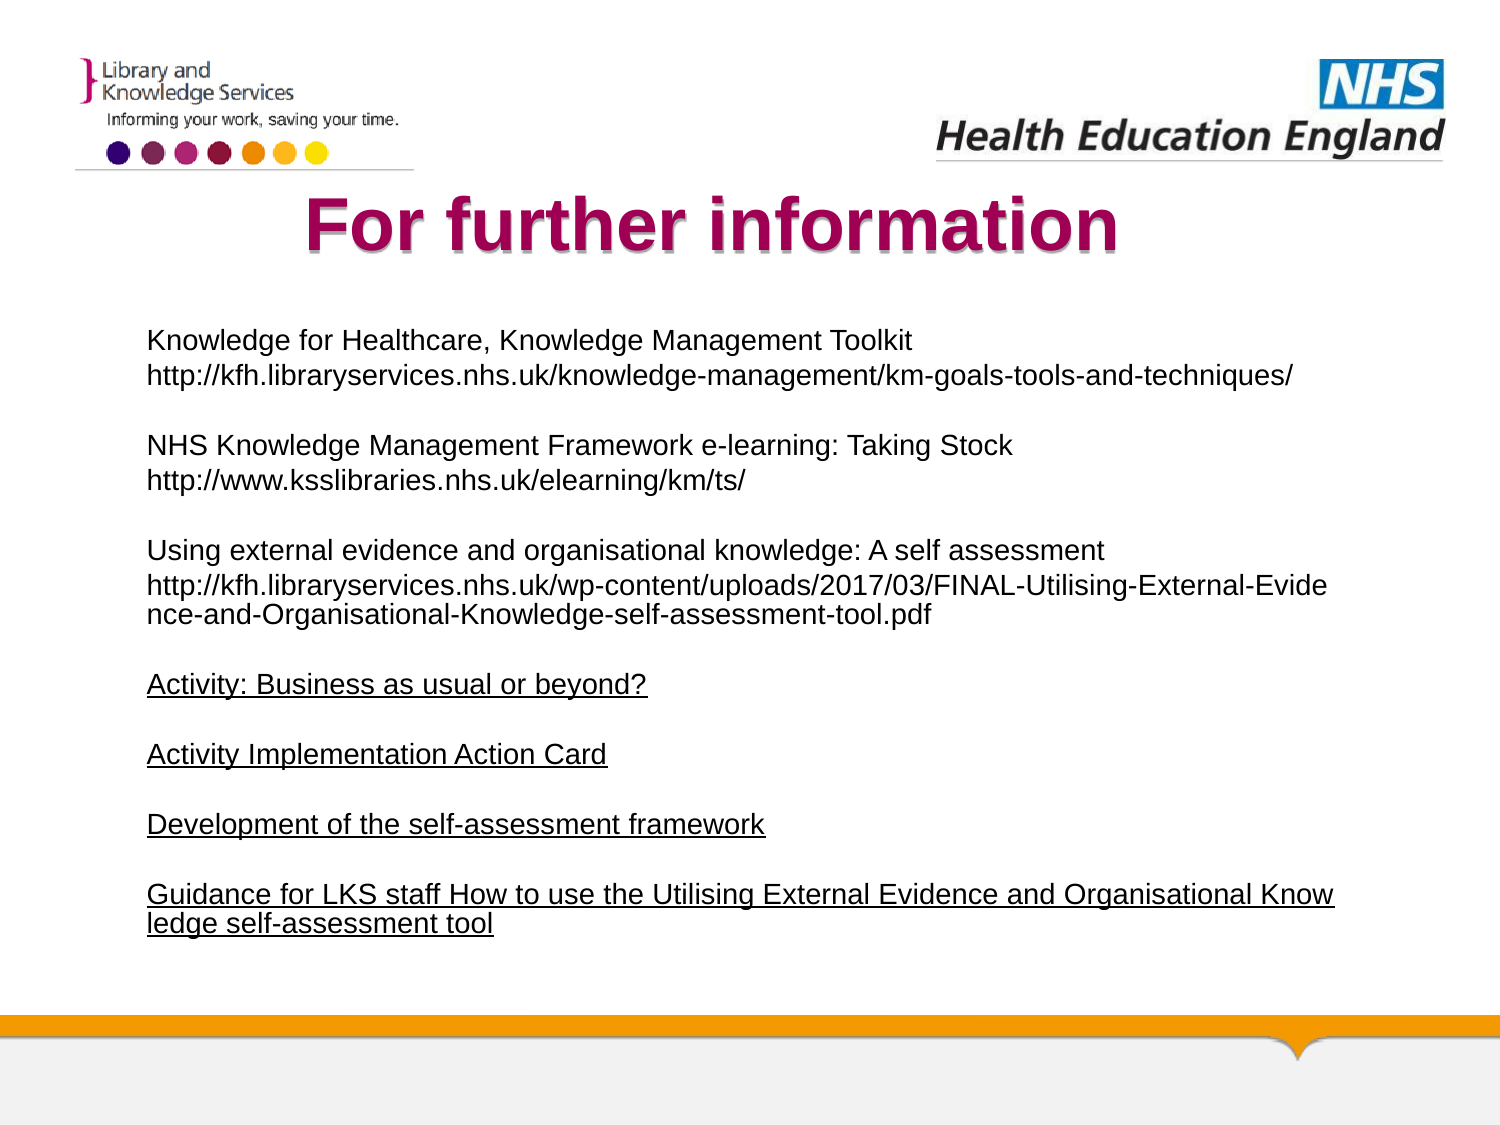

# For further information
Knowledge for Healthcare, Knowledge Management Toolkit
http://kfh.libraryservices.nhs.uk/knowledge-management/km-goals-tools-and-techniques/
NHS Knowledge Management Framework e-learning: Taking Stock
http://www.ksslibraries.nhs.uk/elearning/km/ts/
Using external evidence and organisational knowledge: A self assessment
http://kfh.libraryservices.nhs.uk/wp-content/uploads/2017/03/FINAL-Utilising-External-Evidence-and-Organisational-Knowledge-self-assessment-tool.pdf
Activity: Business as usual or beyond?
Activity Implementation Action Card
Development of the self-assessment framework
Guidance for LKS staff How to use the Utilising External Evidence and Organisational Knowledge self-assessment tool